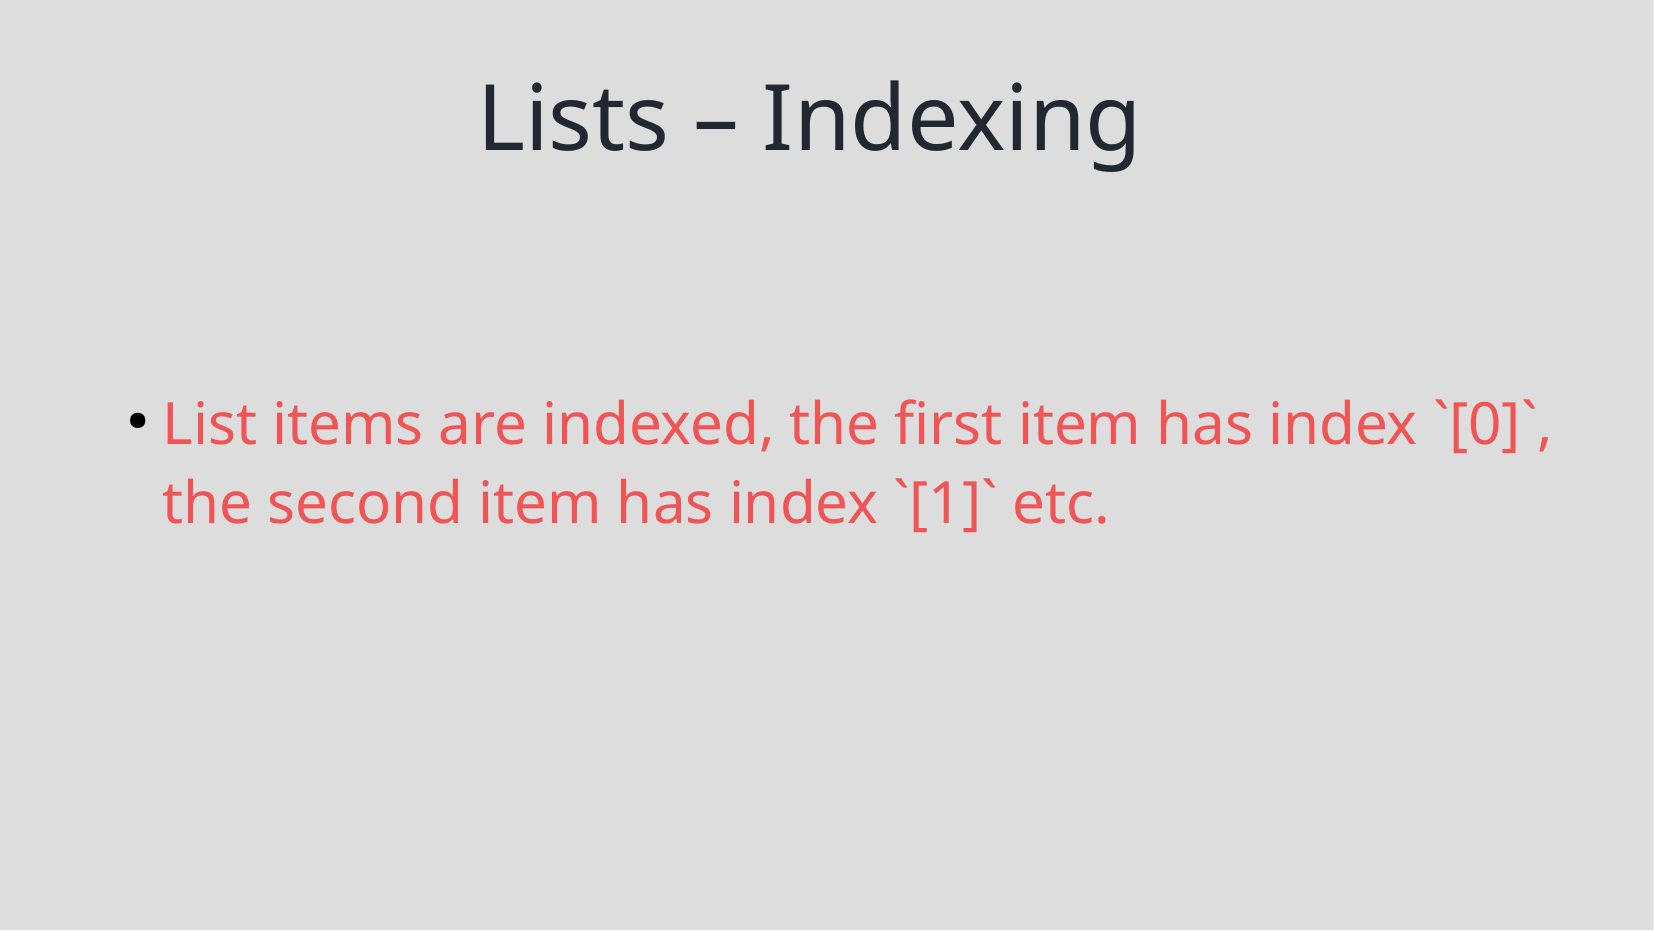

# Lists – Indexing
List items are indexed, the first item has index `[0]`, the second item has index `[1]` etc.